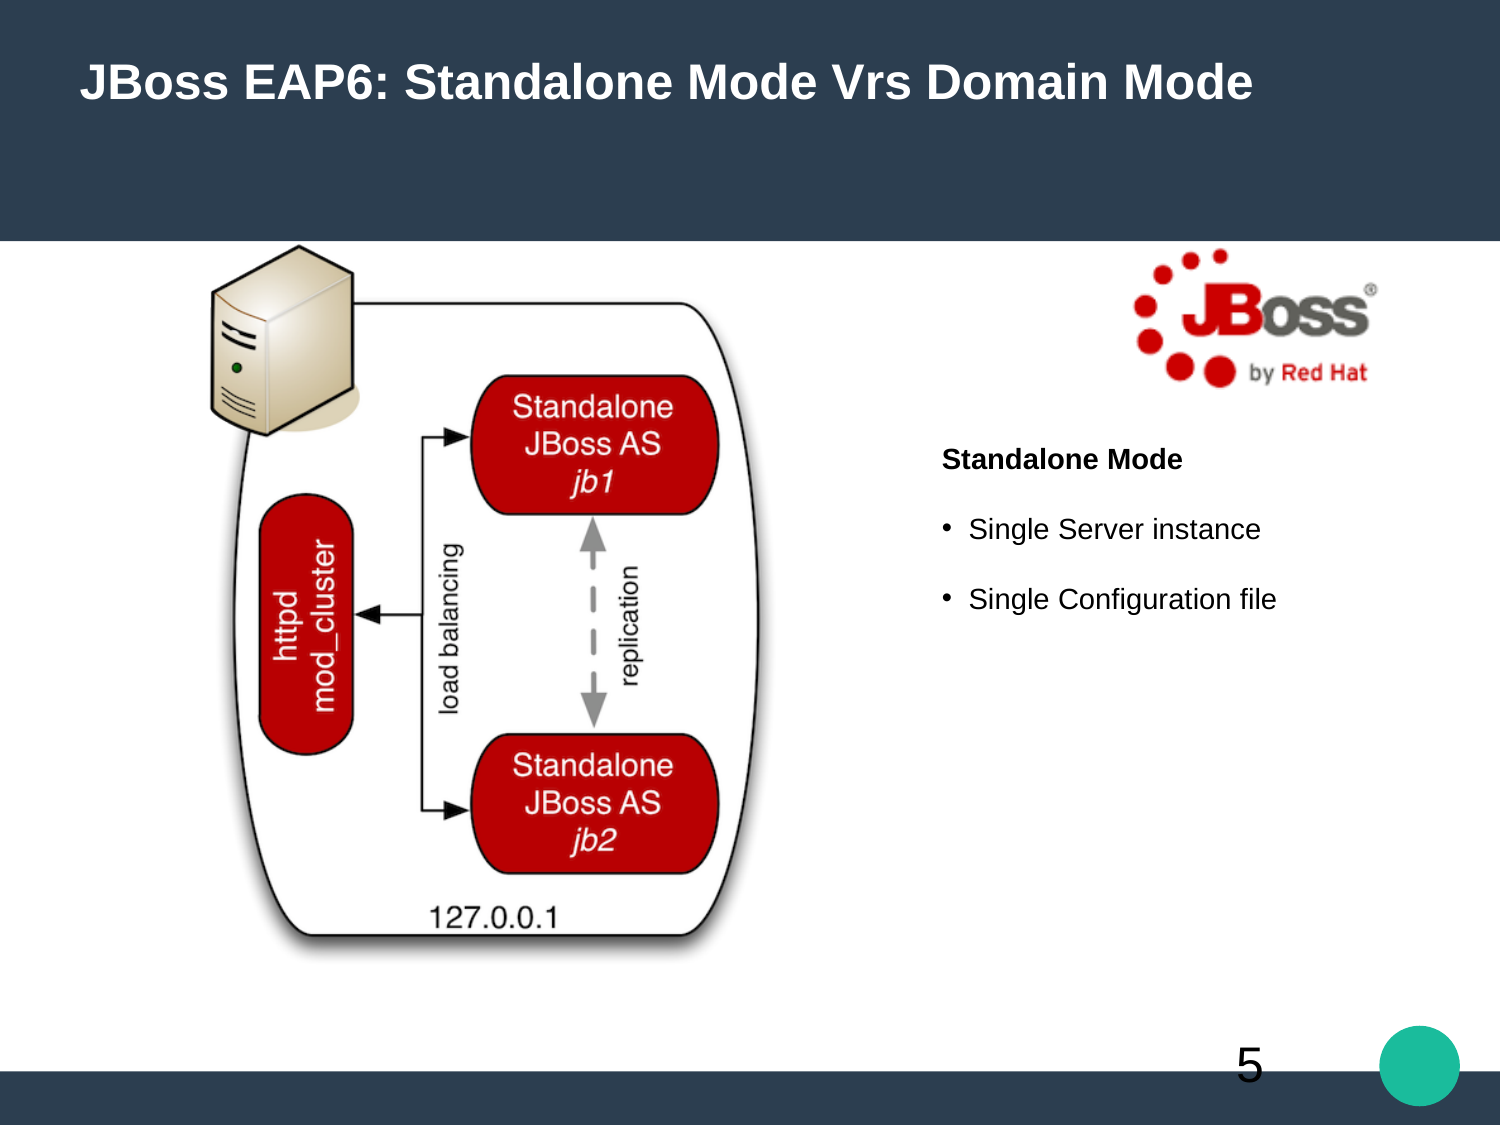

JBoss EAP6: Standalone Mode Vrs Domain Mode
Standalone Mode
 Single Server instance
 Single Configuration file